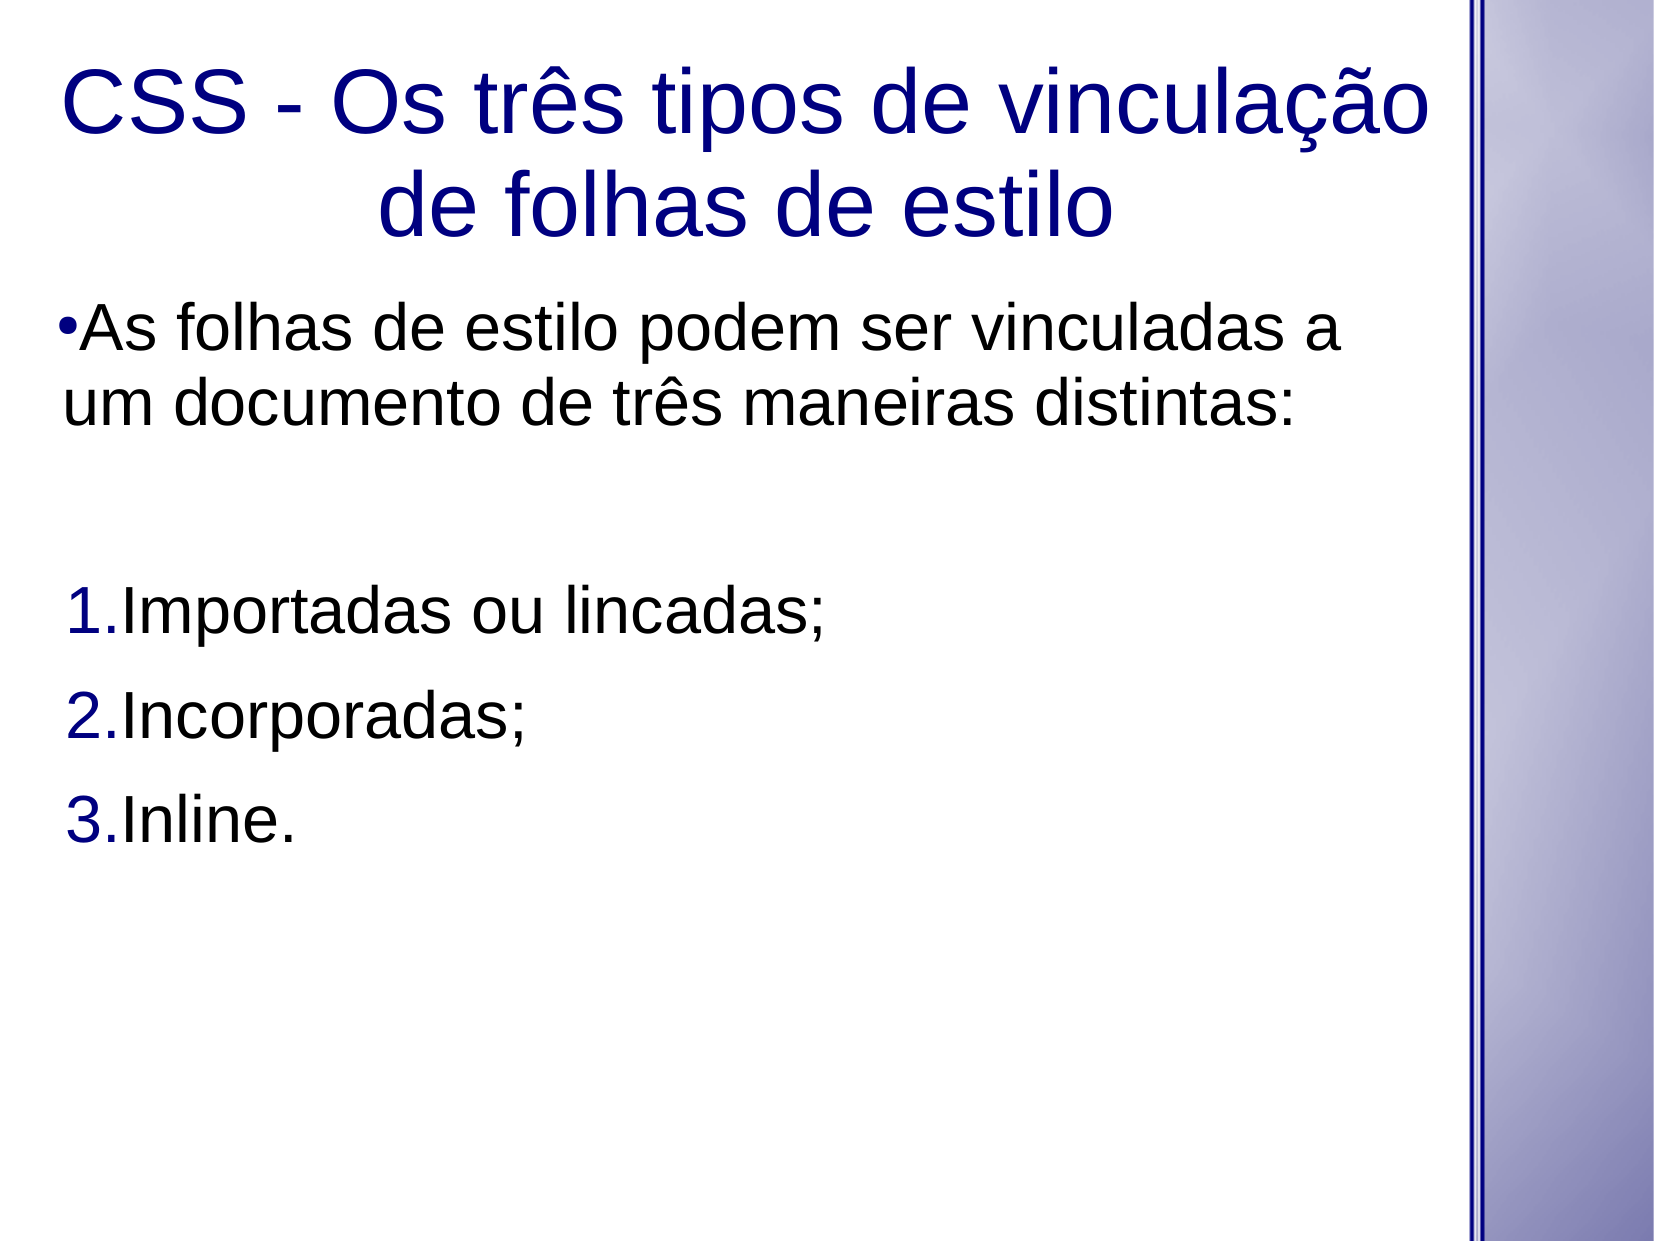

# CSS - Os três tipos de vinculação de folhas de estilo
As folhas de estilo podem ser vinculadas a um documento de três maneiras distintas:
Importadas ou lincadas;
Incorporadas;
Inline.